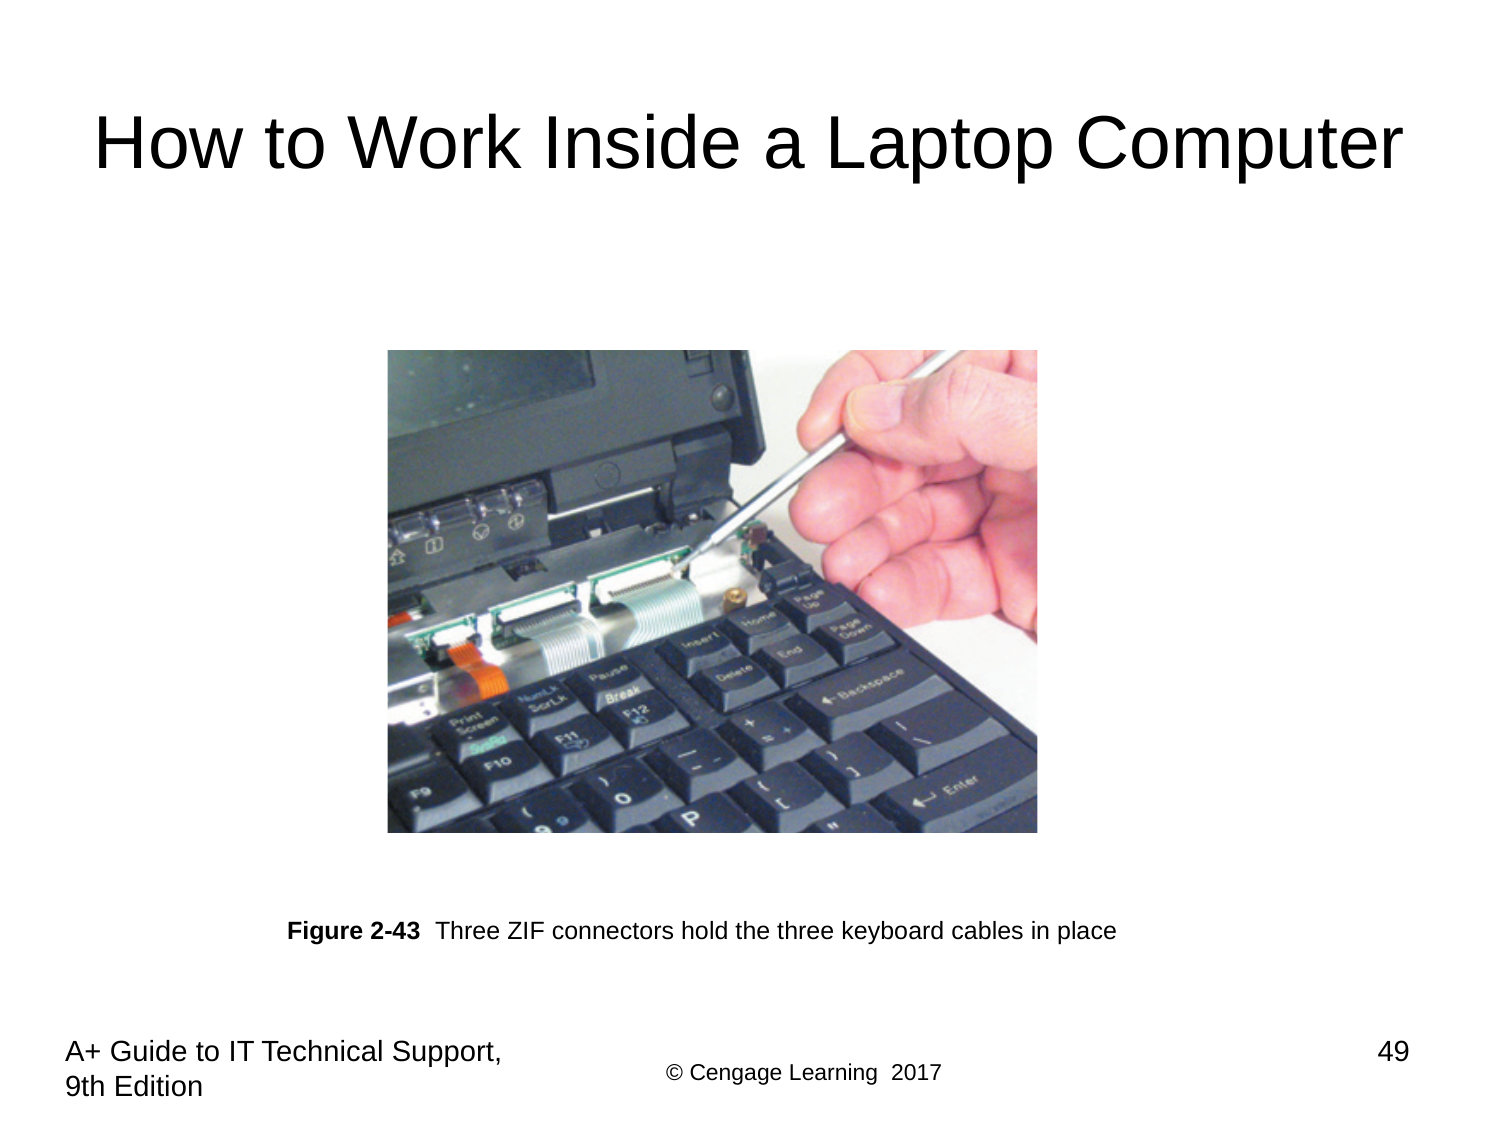

# How to Work Inside a Laptop Computer
Figure 2-43 Three ZIF connectors hold the three keyboard cables in place
A+ Guide to IT Technical Support, 9th Edition